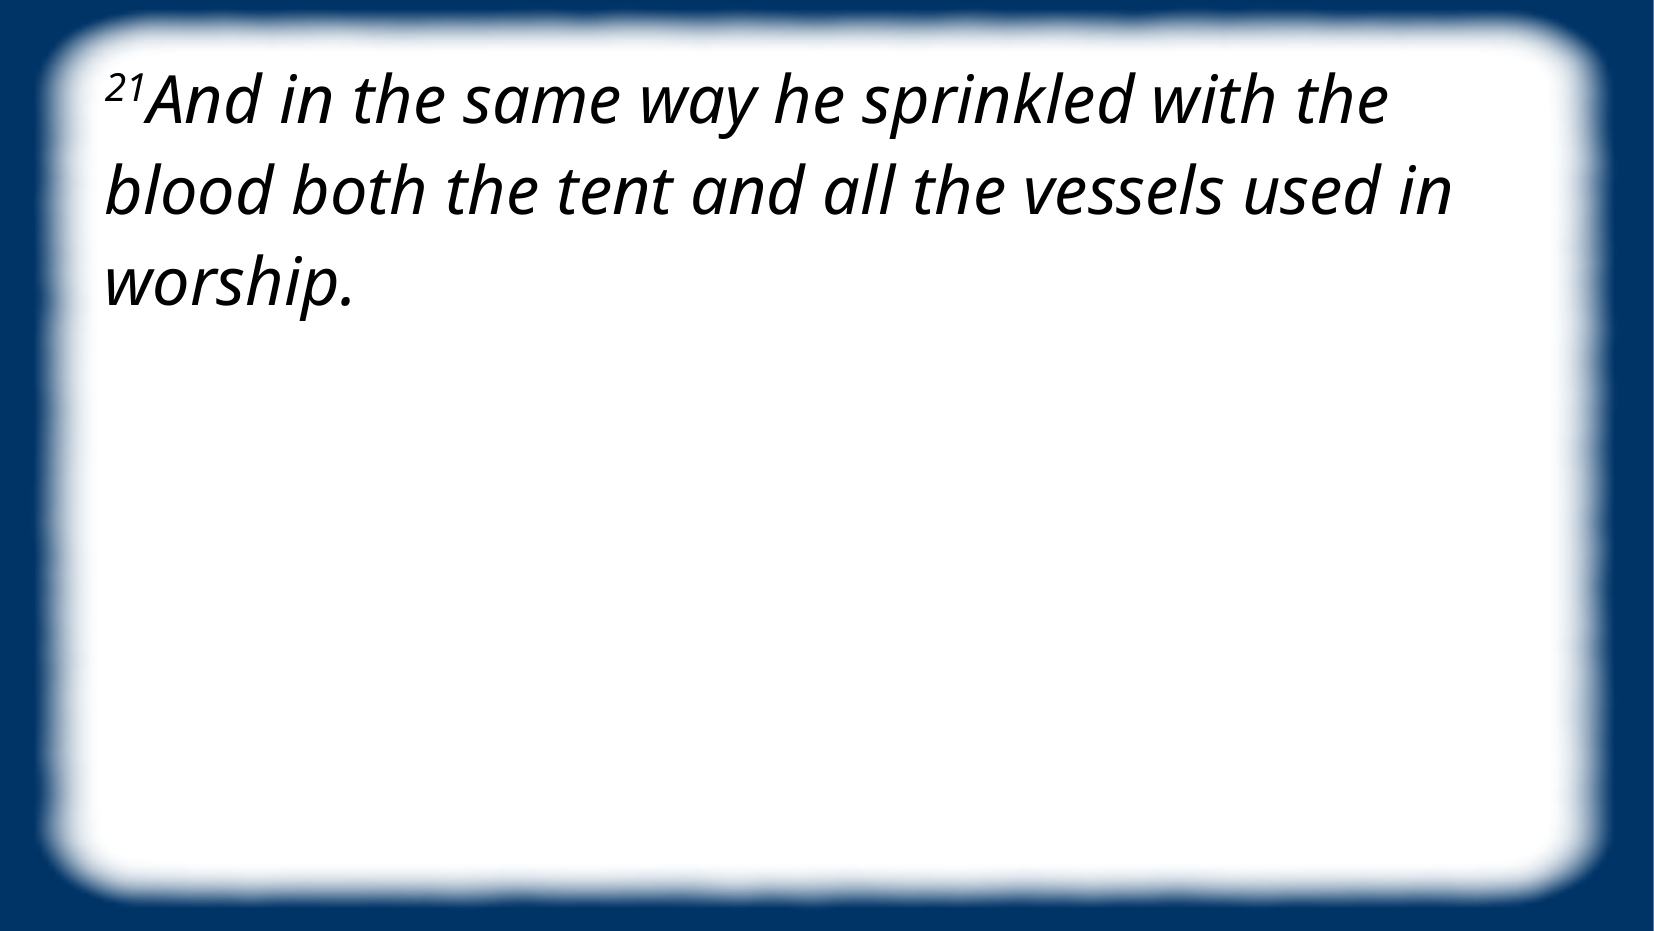

21And in the same way he sprinkled with the blood both the tent and all the vessels used in worship.